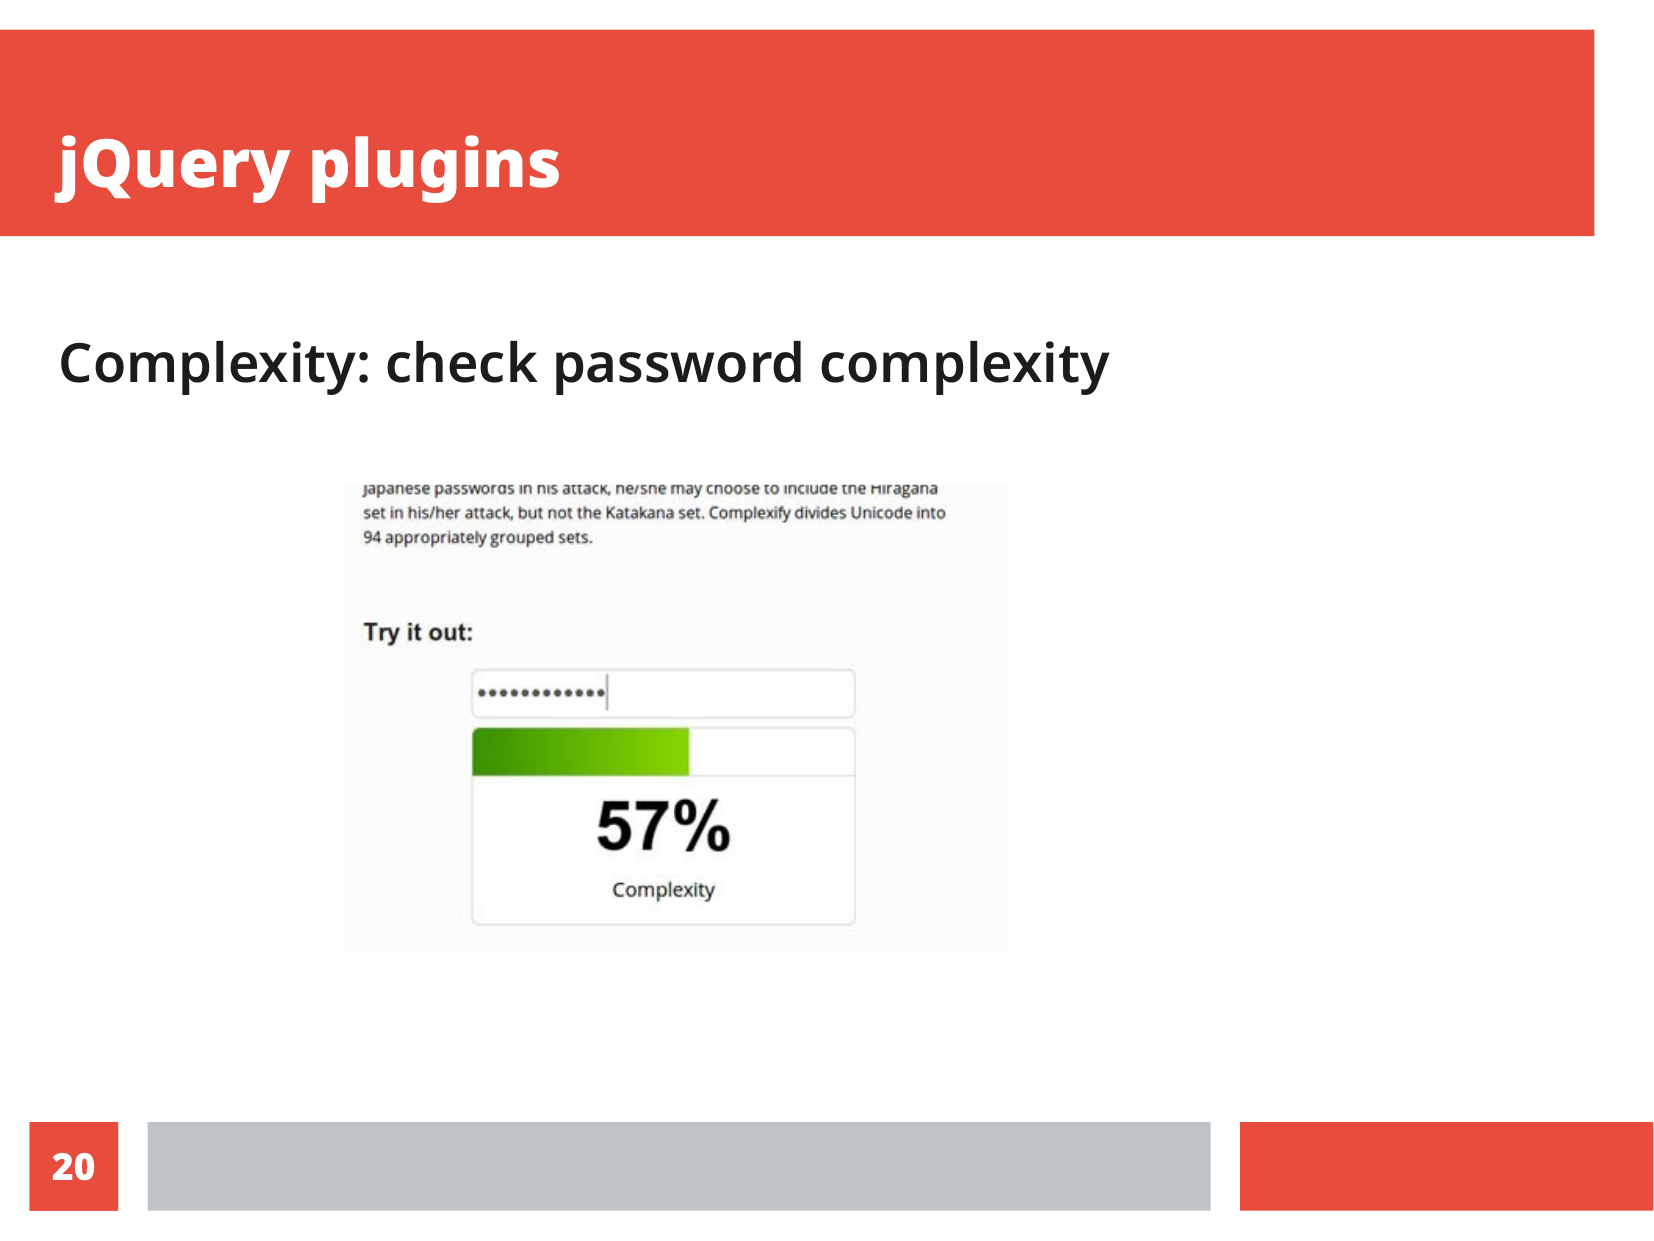

# jQuery plugins
Complexity: check password complexity
20